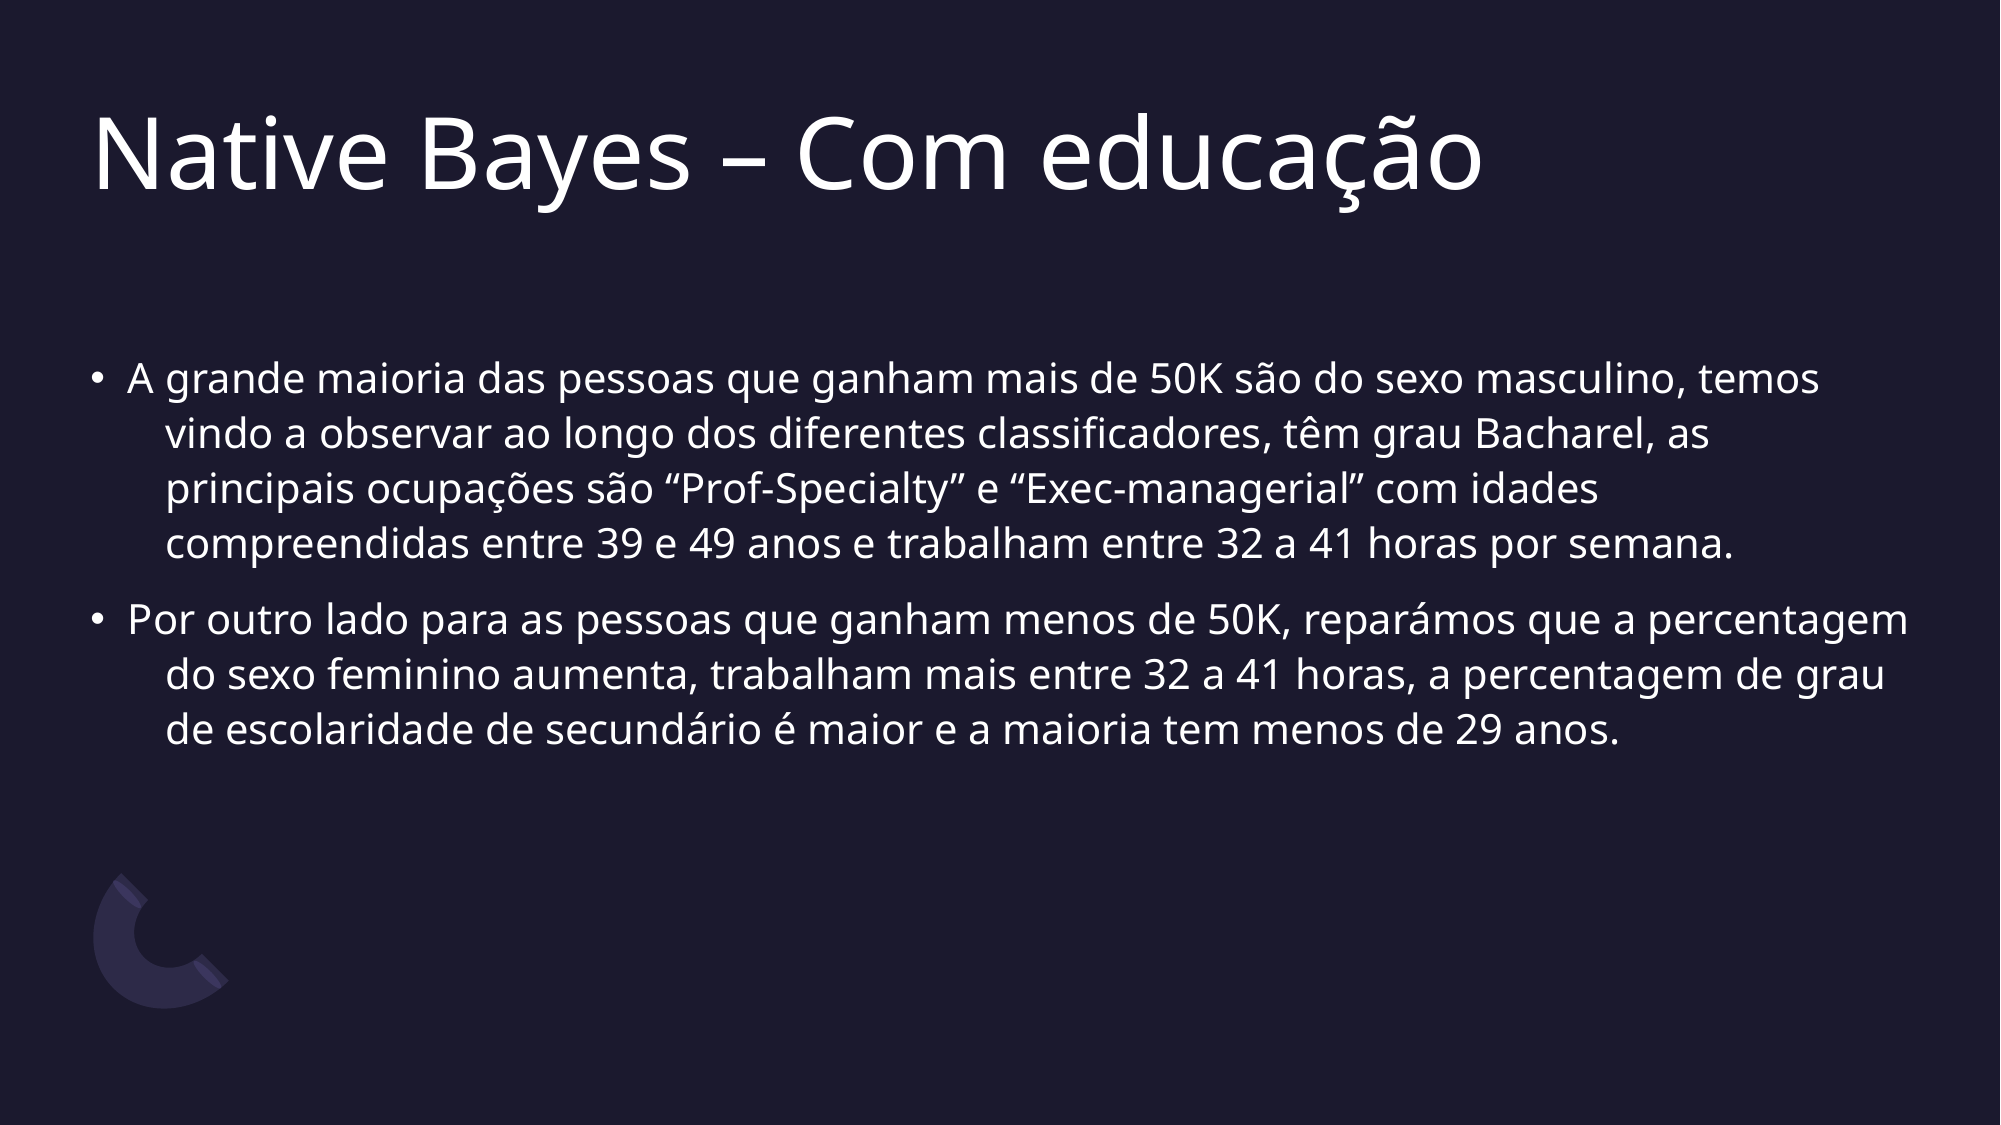

# Native Bayes – Com educação
A grande maioria das pessoas que ganham mais de 50K são do sexo masculino, temos vindo a observar ao longo dos diferentes classificadores, têm grau Bacharel, as principais ocupações são “Prof-Specialty” e “Exec-managerial” com idades compreendidas entre 39 e 49 anos e trabalham entre 32 a 41 horas por semana.
Por outro lado para as pessoas que ganham menos de 50K, reparámos que a percentagem do sexo feminino aumenta, trabalham mais entre 32 a 41 horas, a percentagem de grau de escolaridade de secundário é maior e a maioria tem menos de 29 anos.